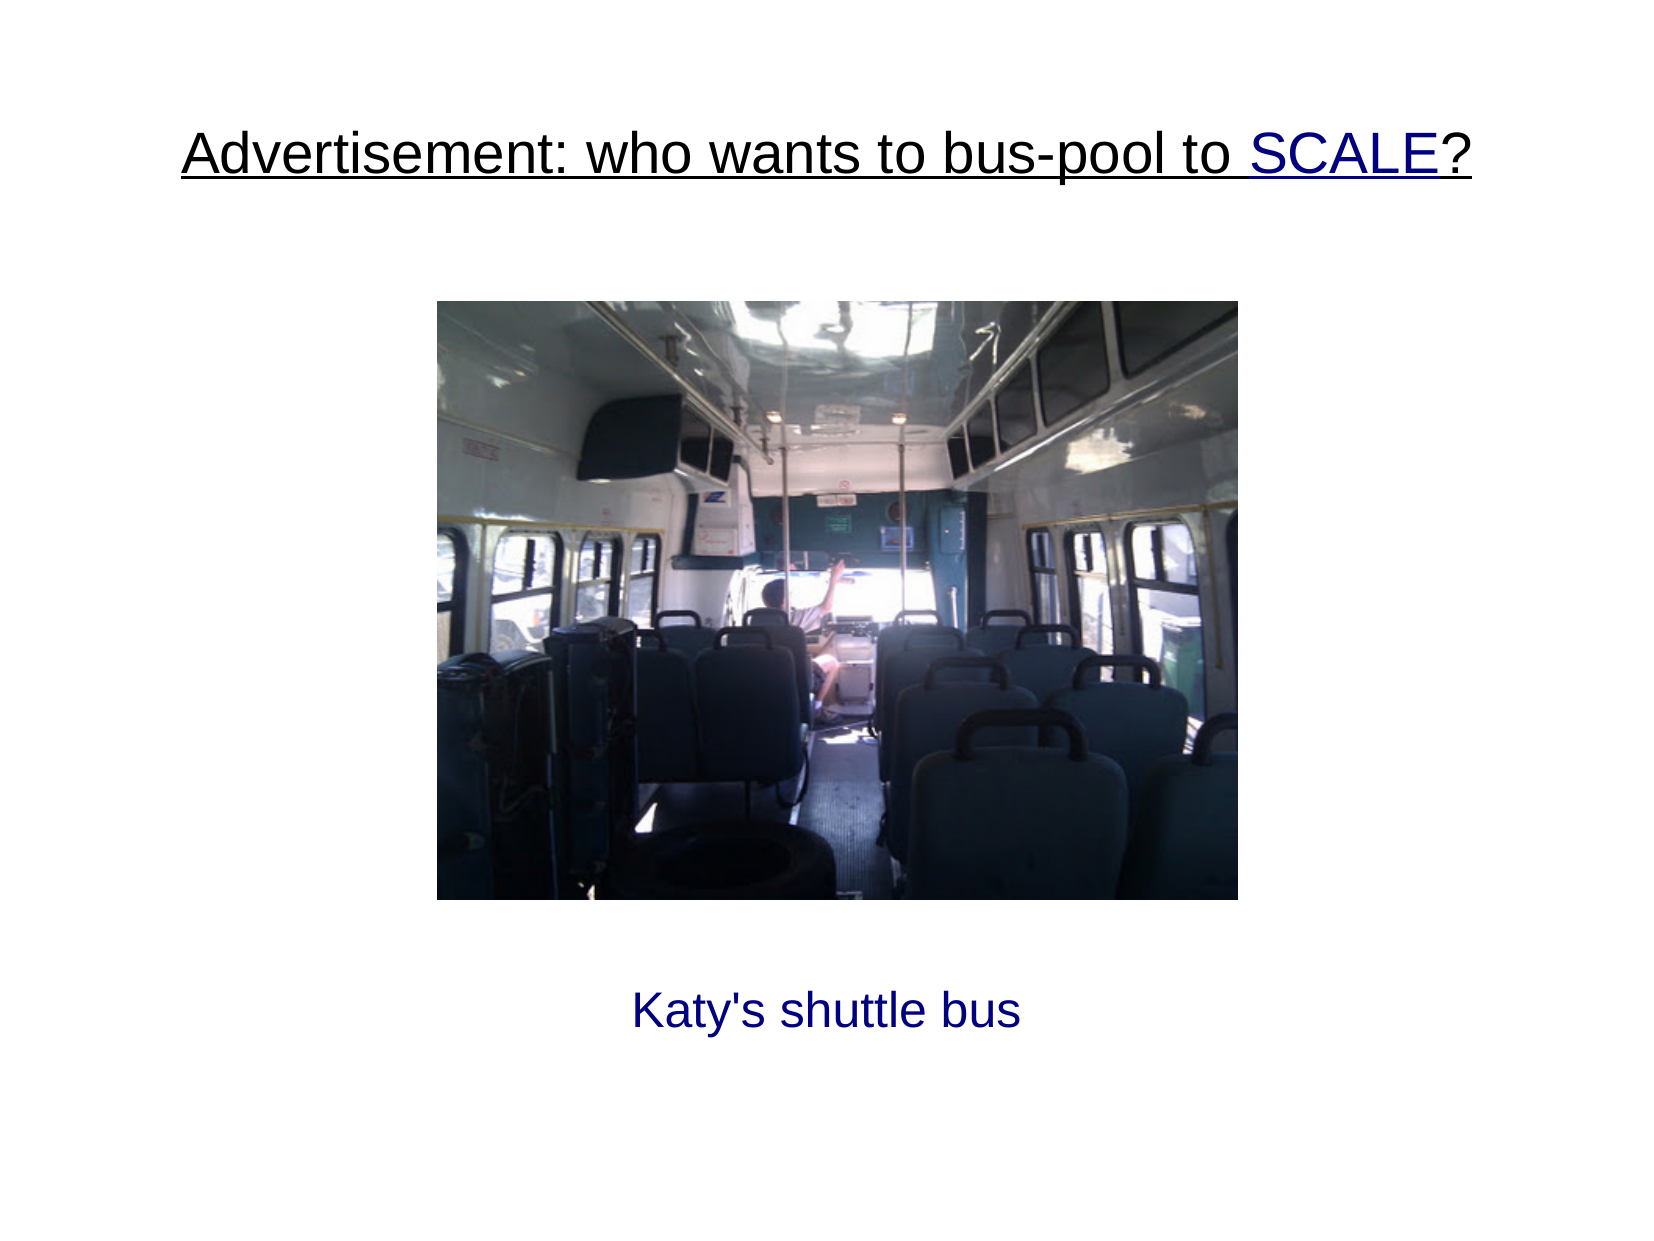

# Advertisement: who wants to bus-pool to SCALE?
Katy's shuttle bus